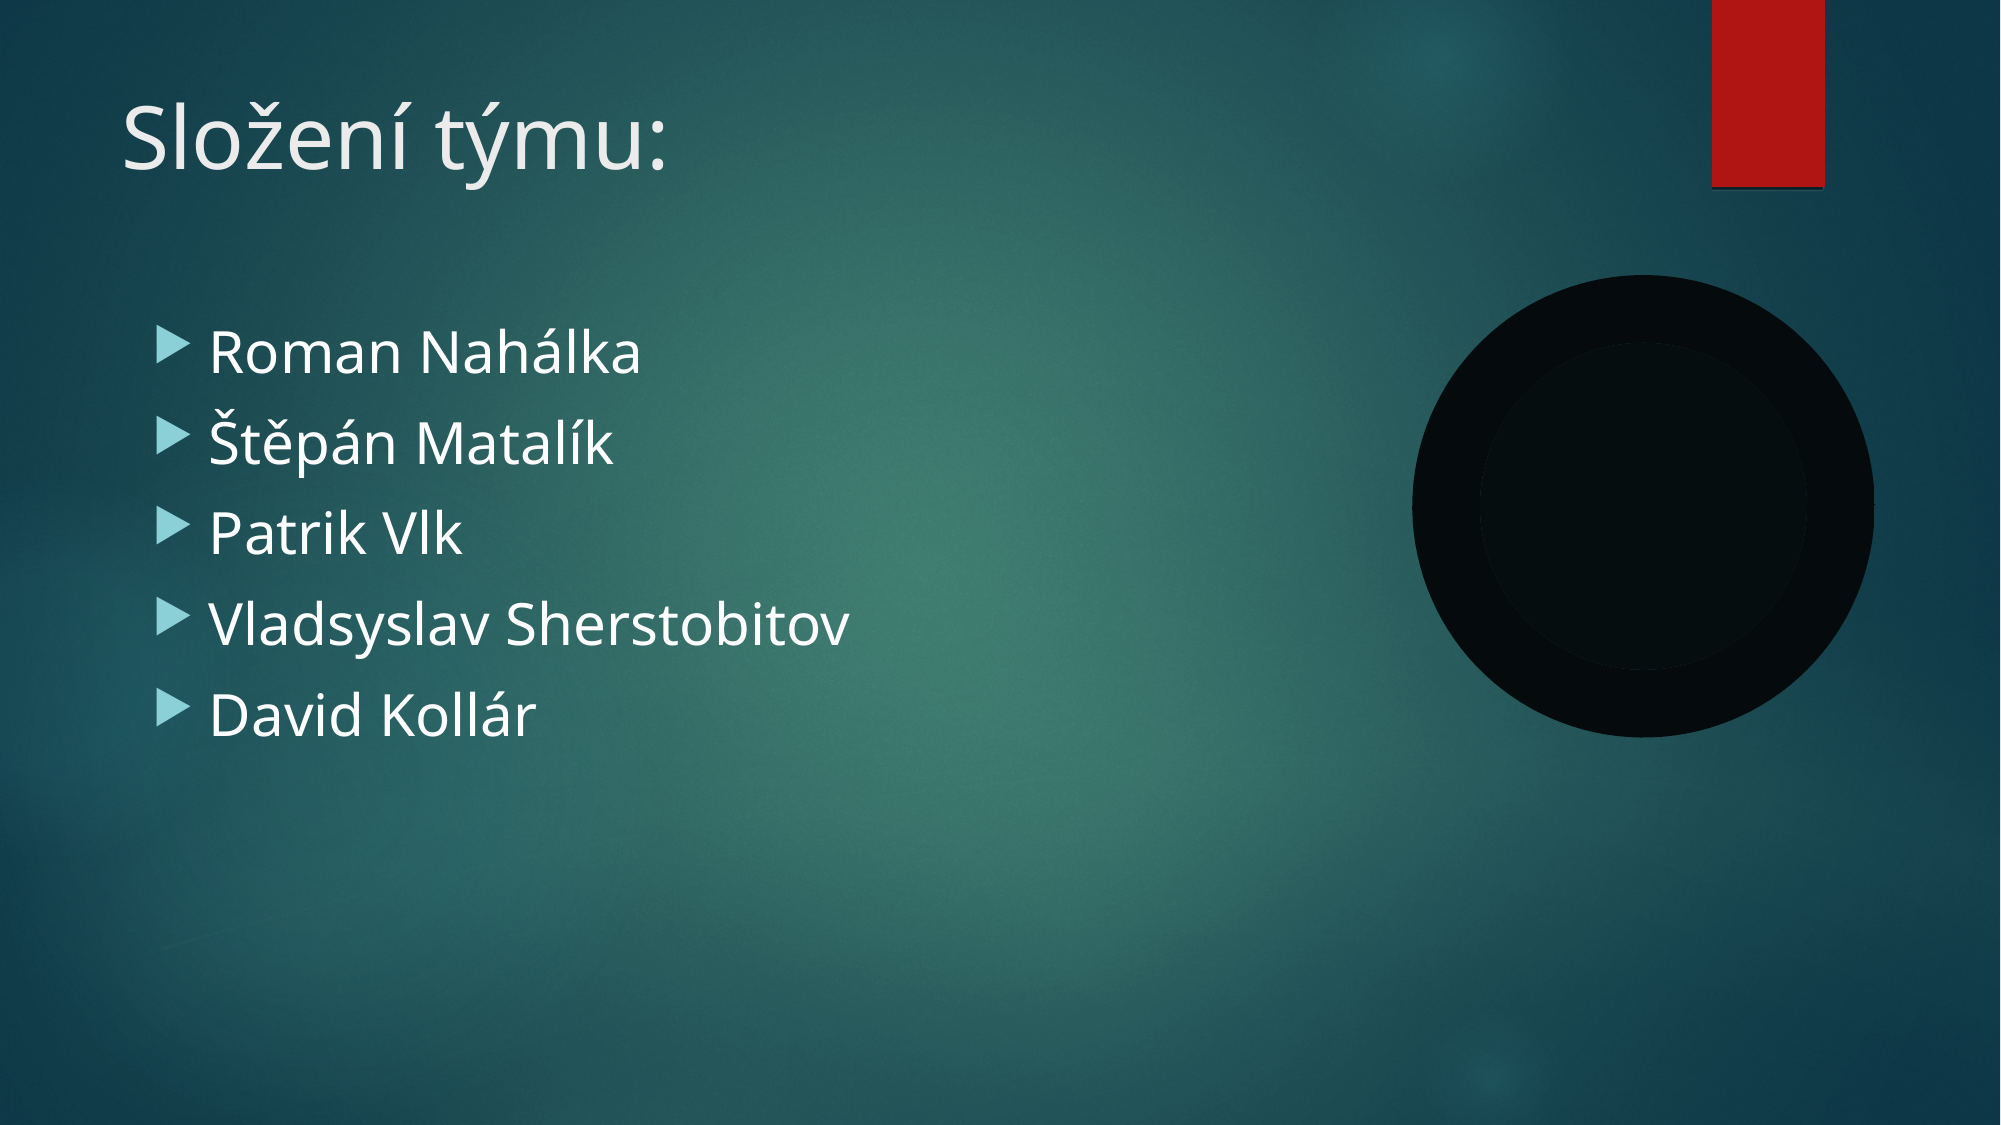

# Složení týmu:
Roman Nahálka
Štěpán Matalík
Patrik Vlk
Vladsyslav Sherstobitov
David Kollár